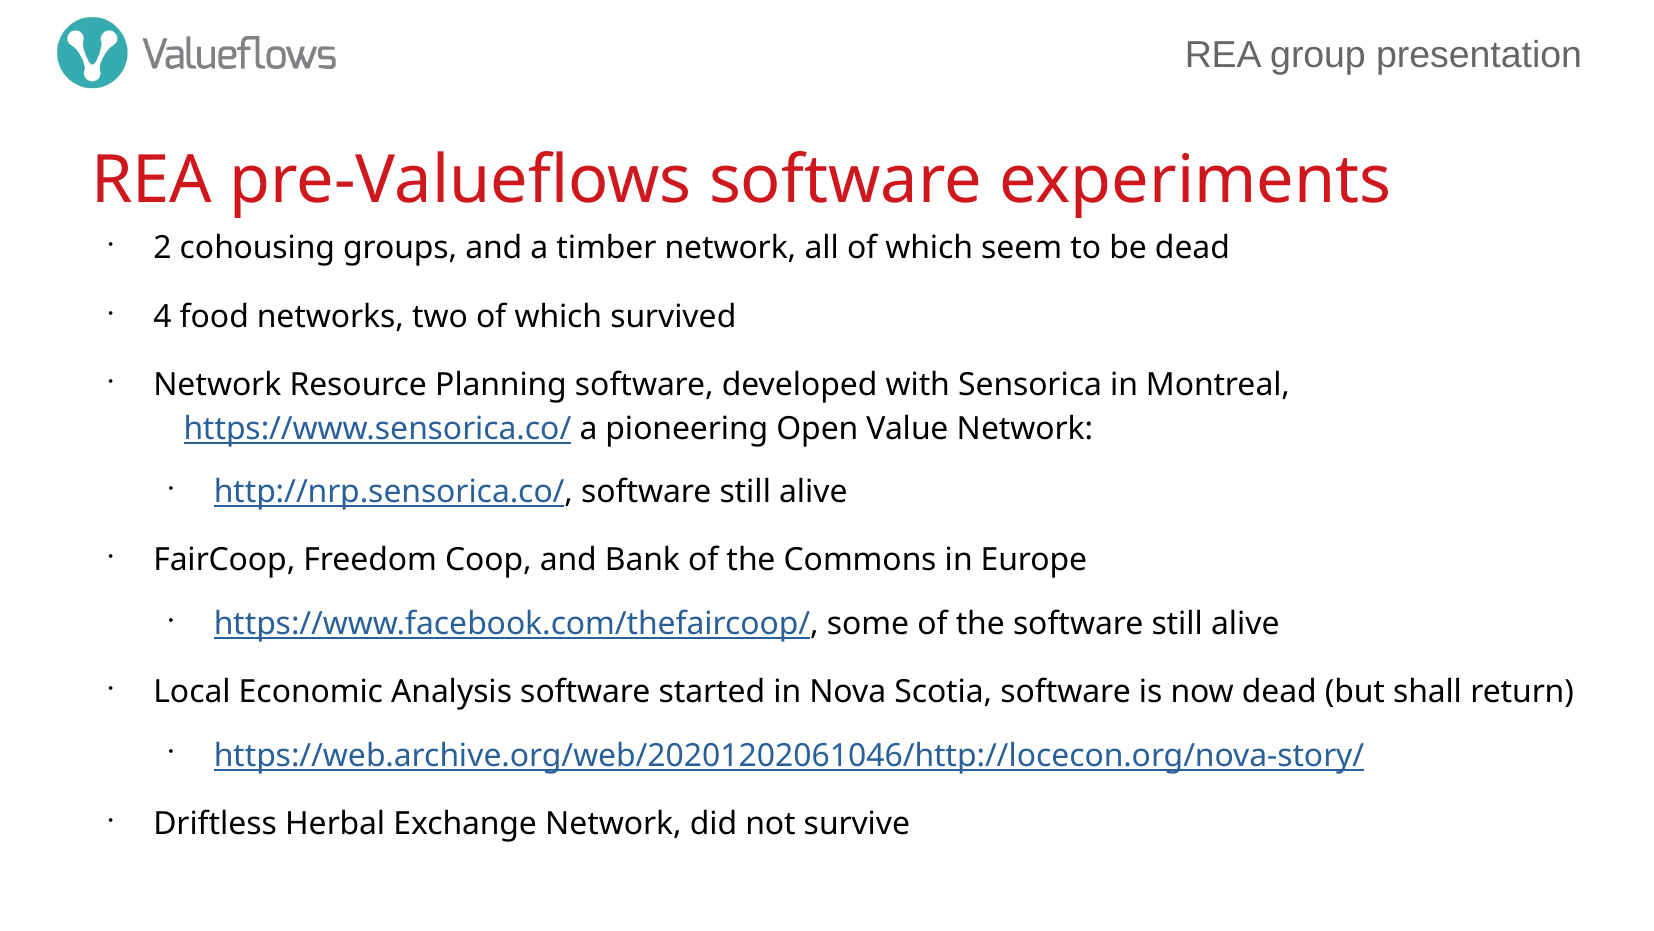

REA group presentation
REA pre-Valueflows software experiments
# 2 cohousing groups, and a timber network, all of which seem to be dead
4 food networks, two of which survived
Network Resource Planning software, developed with Sensorica in Montreal, https://www.sensorica.co/ a pioneering Open Value Network:
http://nrp.sensorica.co/, software still alive
FairCoop, Freedom Coop, and Bank of the Commons in Europe
https://www.facebook.com/thefaircoop/, some of the software still alive
Local Economic Analysis software started in Nova Scotia, software is now dead (but shall return)
https://web.archive.org/web/20201202061046/http://locecon.org/nova-story/
Driftless Herbal Exchange Network, did not survive